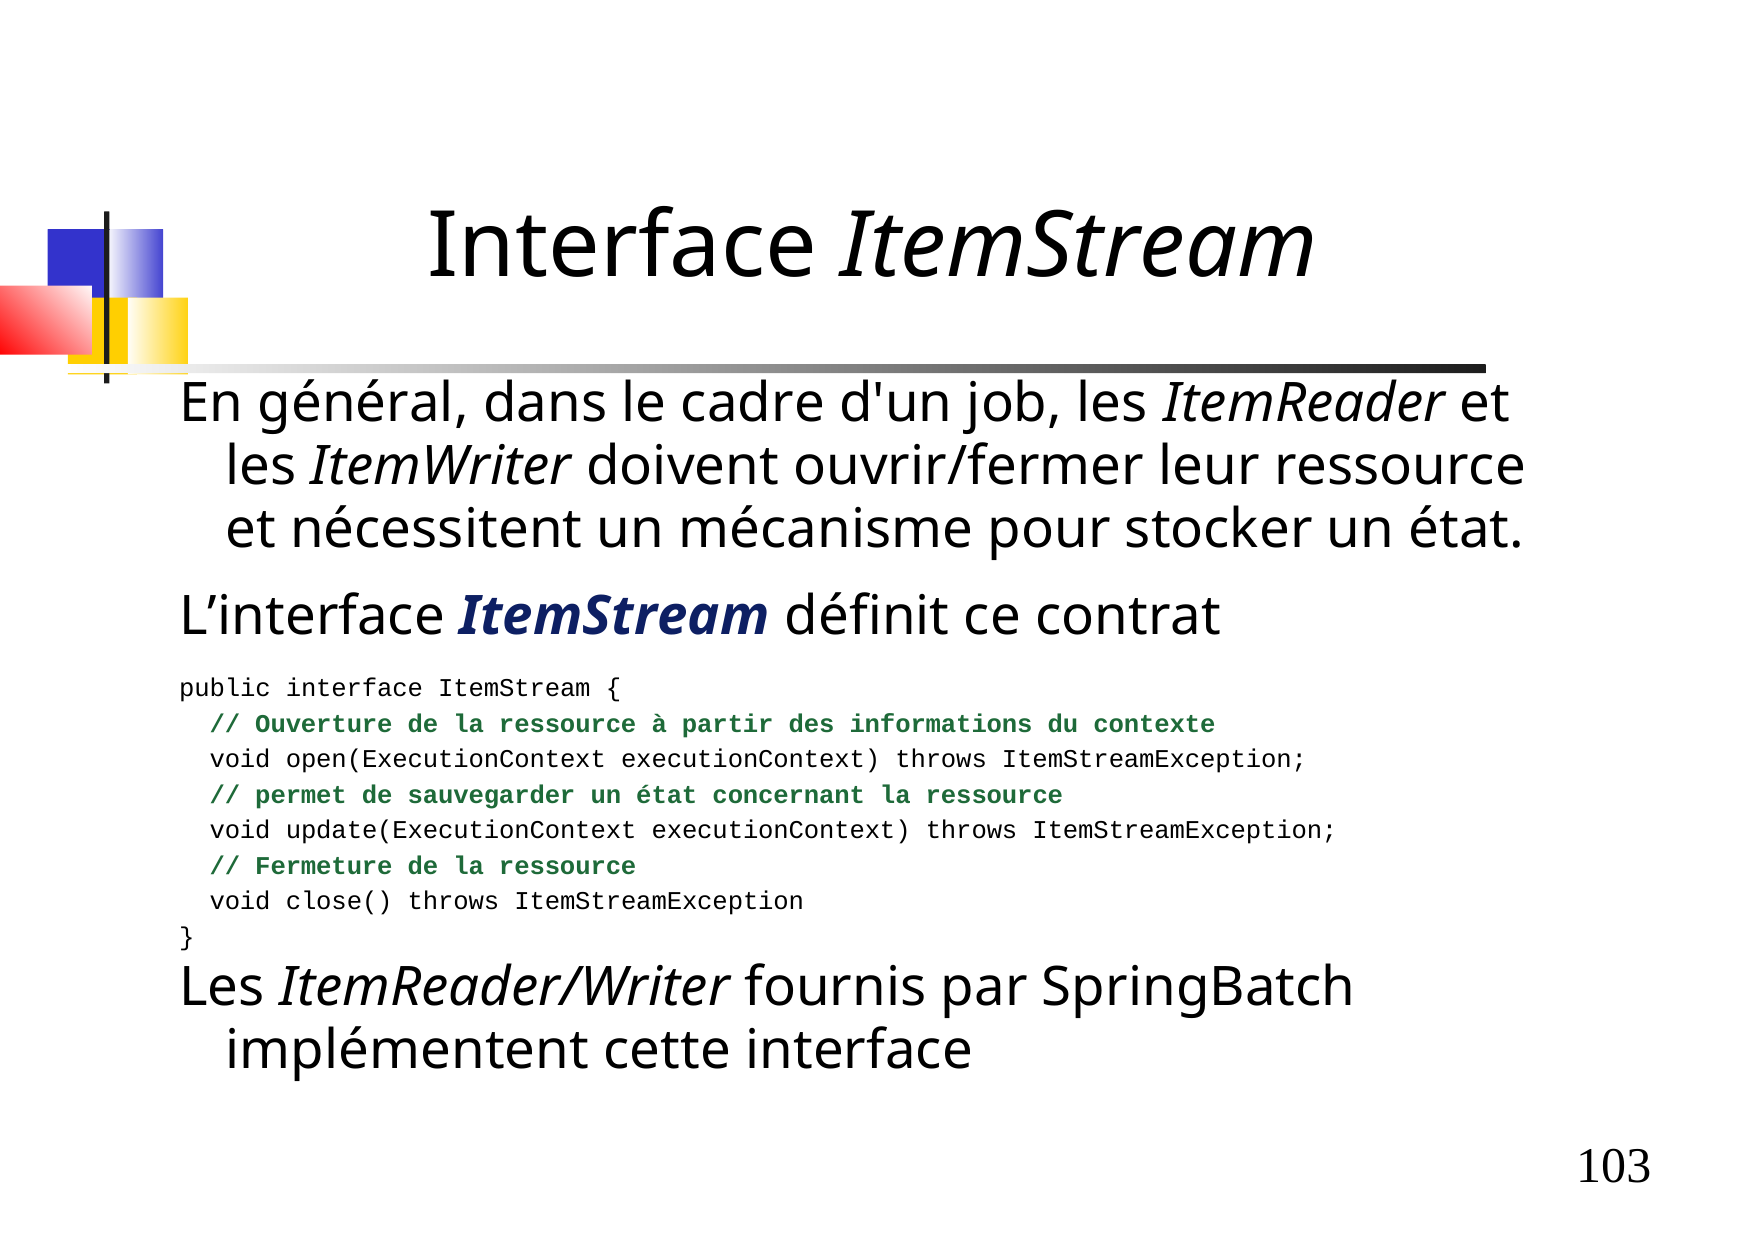

# Interface ItemStream
En général, dans le cadre d'un job, les ItemReader et les ItemWriter doivent ouvrir/fermer leur ressource et nécessitent un mécanisme pour stocker un état.
L’interface ItemStream définit ce contrat
public interface ItemStream {
 // Ouverture de la ressource à partir des informations du contexte
 void open(ExecutionContext executionContext) throws ItemStreamException;
 // permet de sauvegarder un état concernant la ressource
 void update(ExecutionContext executionContext) throws ItemStreamException;
 // Fermeture de la ressource
 void close() throws ItemStreamException
}
Les ItemReader/Writer fournis par SpringBatch implémentent cette interface